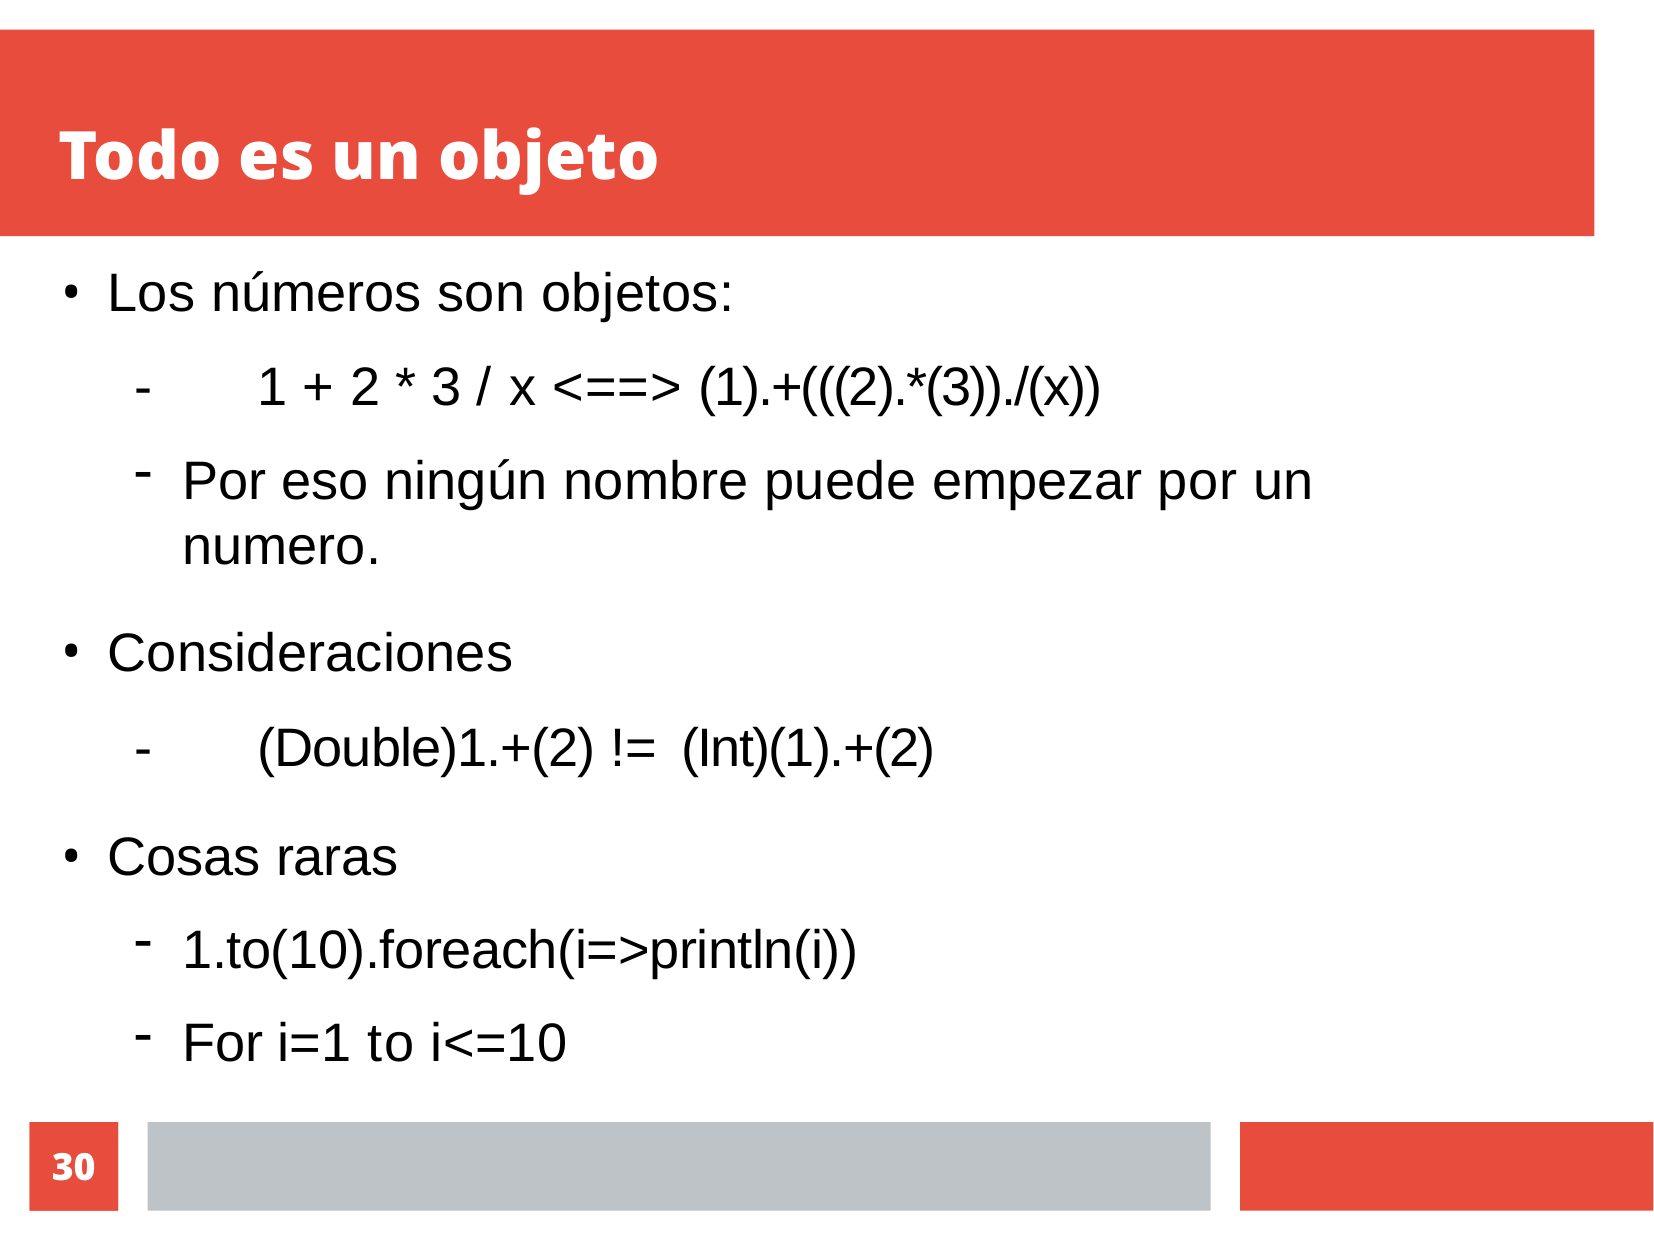

# Todo es un objeto
Los números son objetos:
-	1 + 2 * 3 / x <==> (1).+(((2).*(3))./(x))
Por eso ningún nombre puede empezar por un numero.
Consideraciones
-	(Double)1.+(2) !=	(Int)(1).+(2)
Cosas raras
1.to(10).foreach(i=>println(i))
For i=1 to i<=10
30